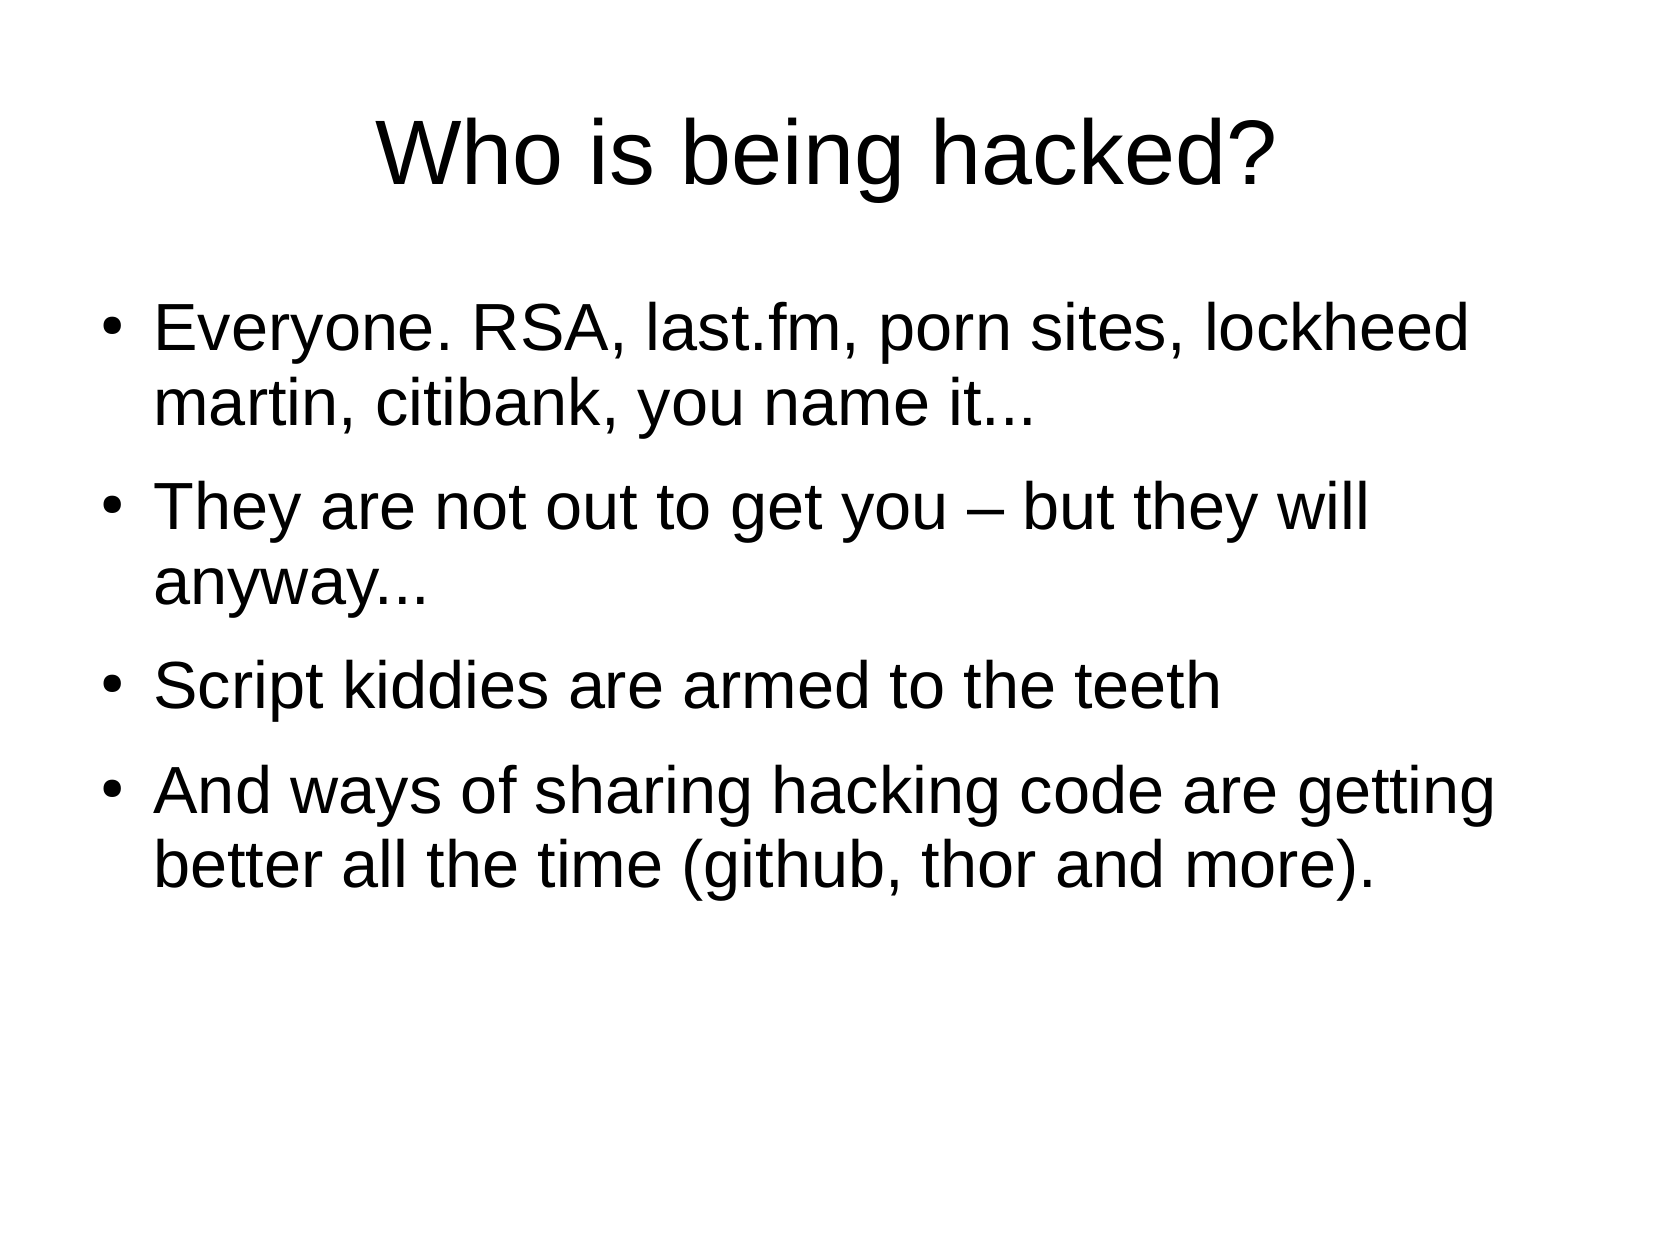

# Who is being hacked?
Everyone. RSA, last.fm, porn sites, lockheed martin, citibank, you name it...
They are not out to get you – but they will anyway...
Script kiddies are armed to the teeth
And ways of sharing hacking code are getting better all the time (github, thor and more).